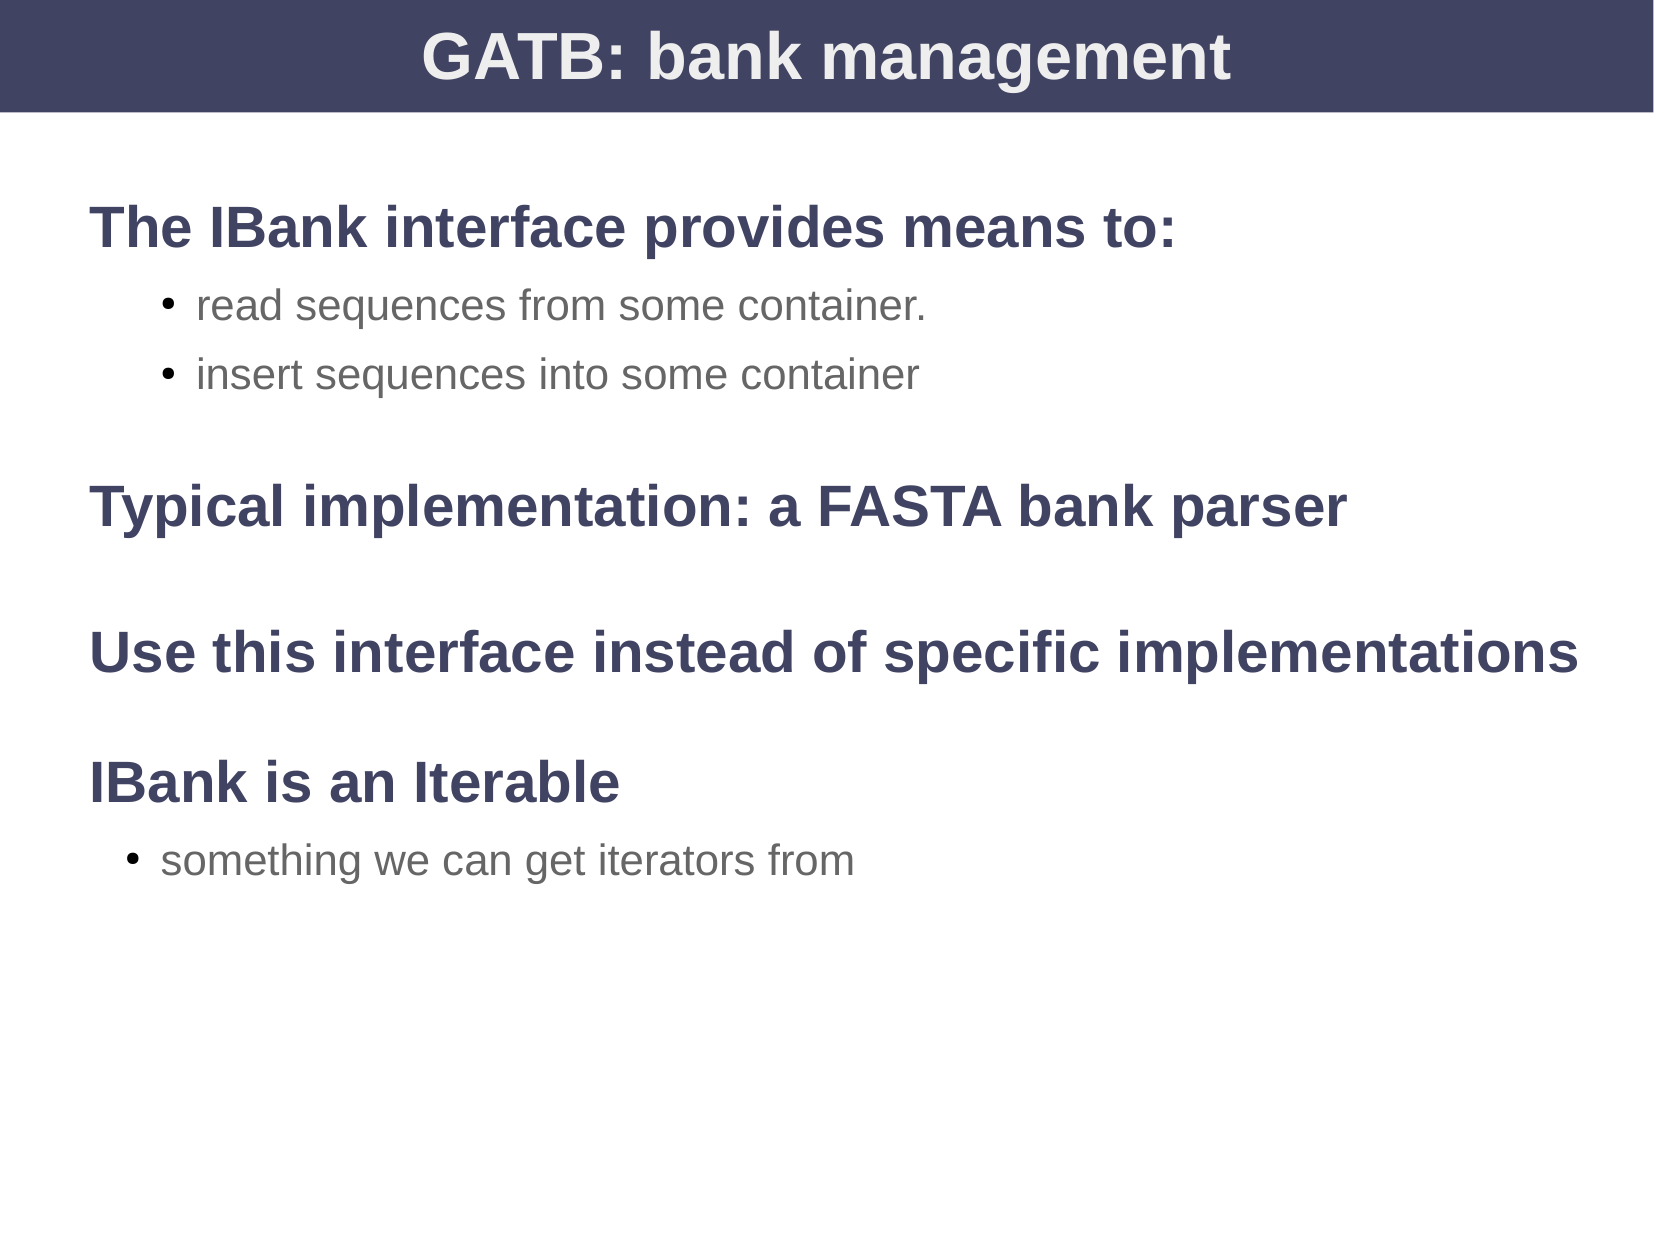

GATB: bank management
The IBank interface provides means to:
read sequences from some container.
insert sequences into some container
Typical implementation: a FASTA bank parser
Use this interface instead of specific implementations
IBank is an Iterable
something we can get iterators from